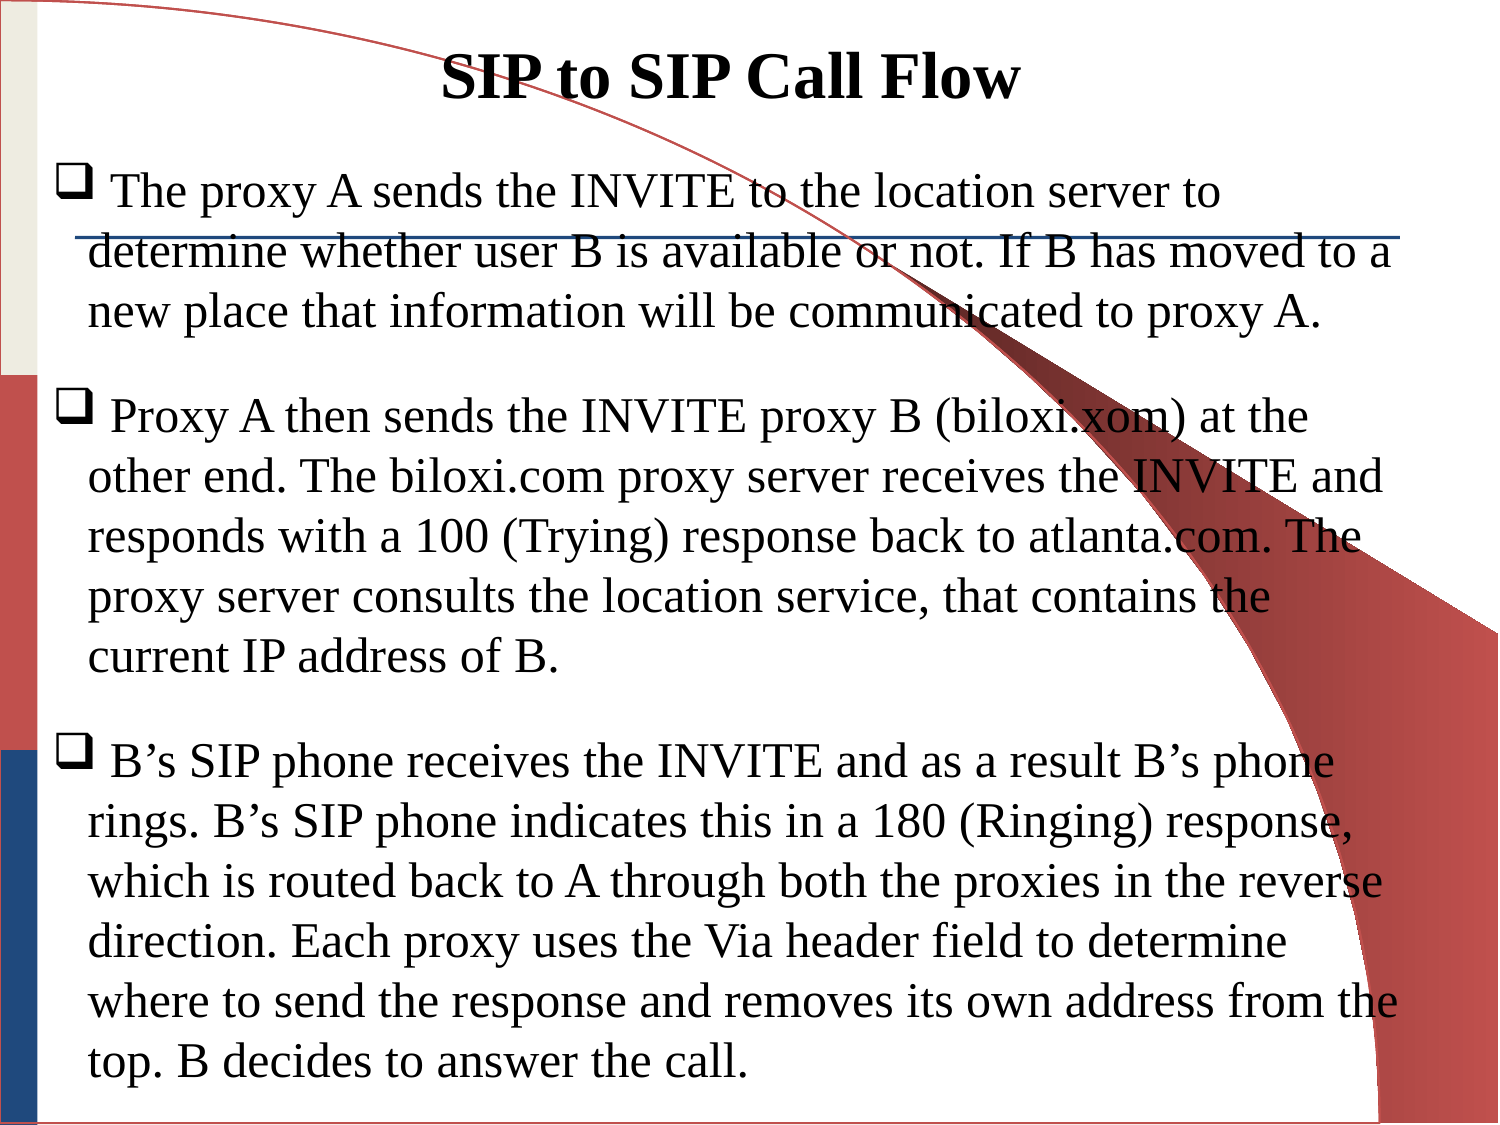

SIP to SIP Call Flow
 The proxy A sends the INVITE to the location server to determine whether user B is available or not. If B has moved to a new place that information will be communicated to proxy A.
 Proxy A then sends the INVITE proxy B (biloxi.xom) at the other end. The biloxi.com proxy server receives the INVITE and responds with a 100 (Trying) response back to atlanta.com. The proxy server consults the location service, that contains the current IP address of B.
 B’s SIP phone receives the INVITE and as a result B’s phone rings. B’s SIP phone indicates this in a 180 (Ringing) response, which is routed back to A through both the proxies in the reverse direction. Each proxy uses the Via header field to determine where to send the response and removes its own address from the top. B decides to answer the call.